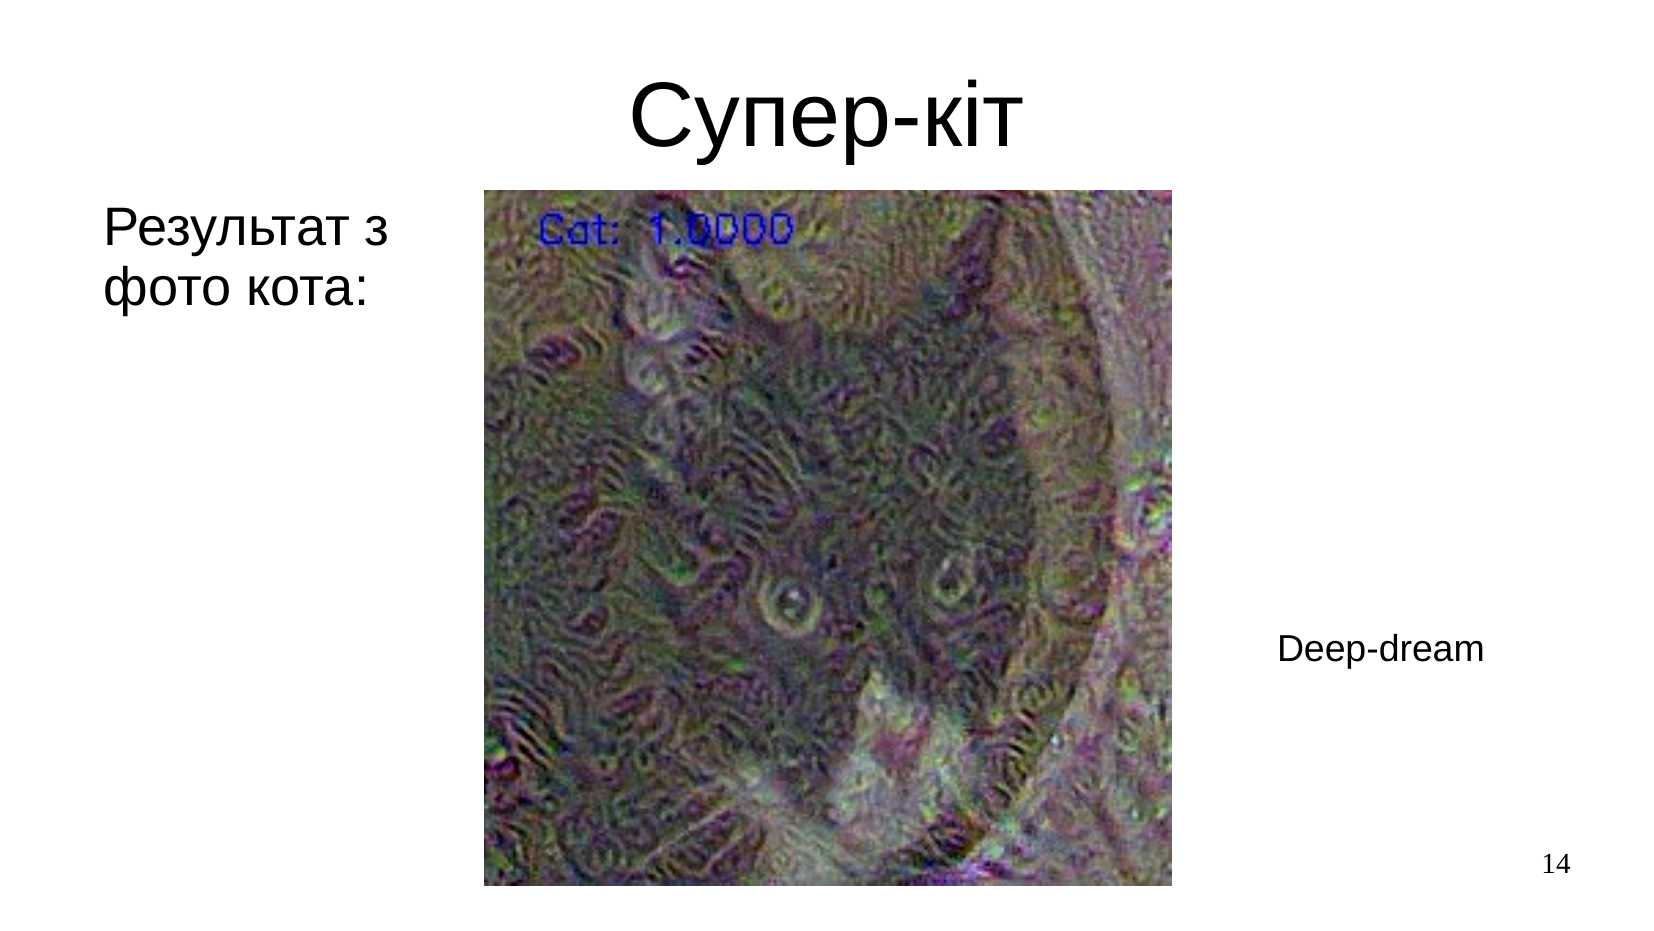

# Супер-кіт
Результат з
фото кота:
Deep-dream
14